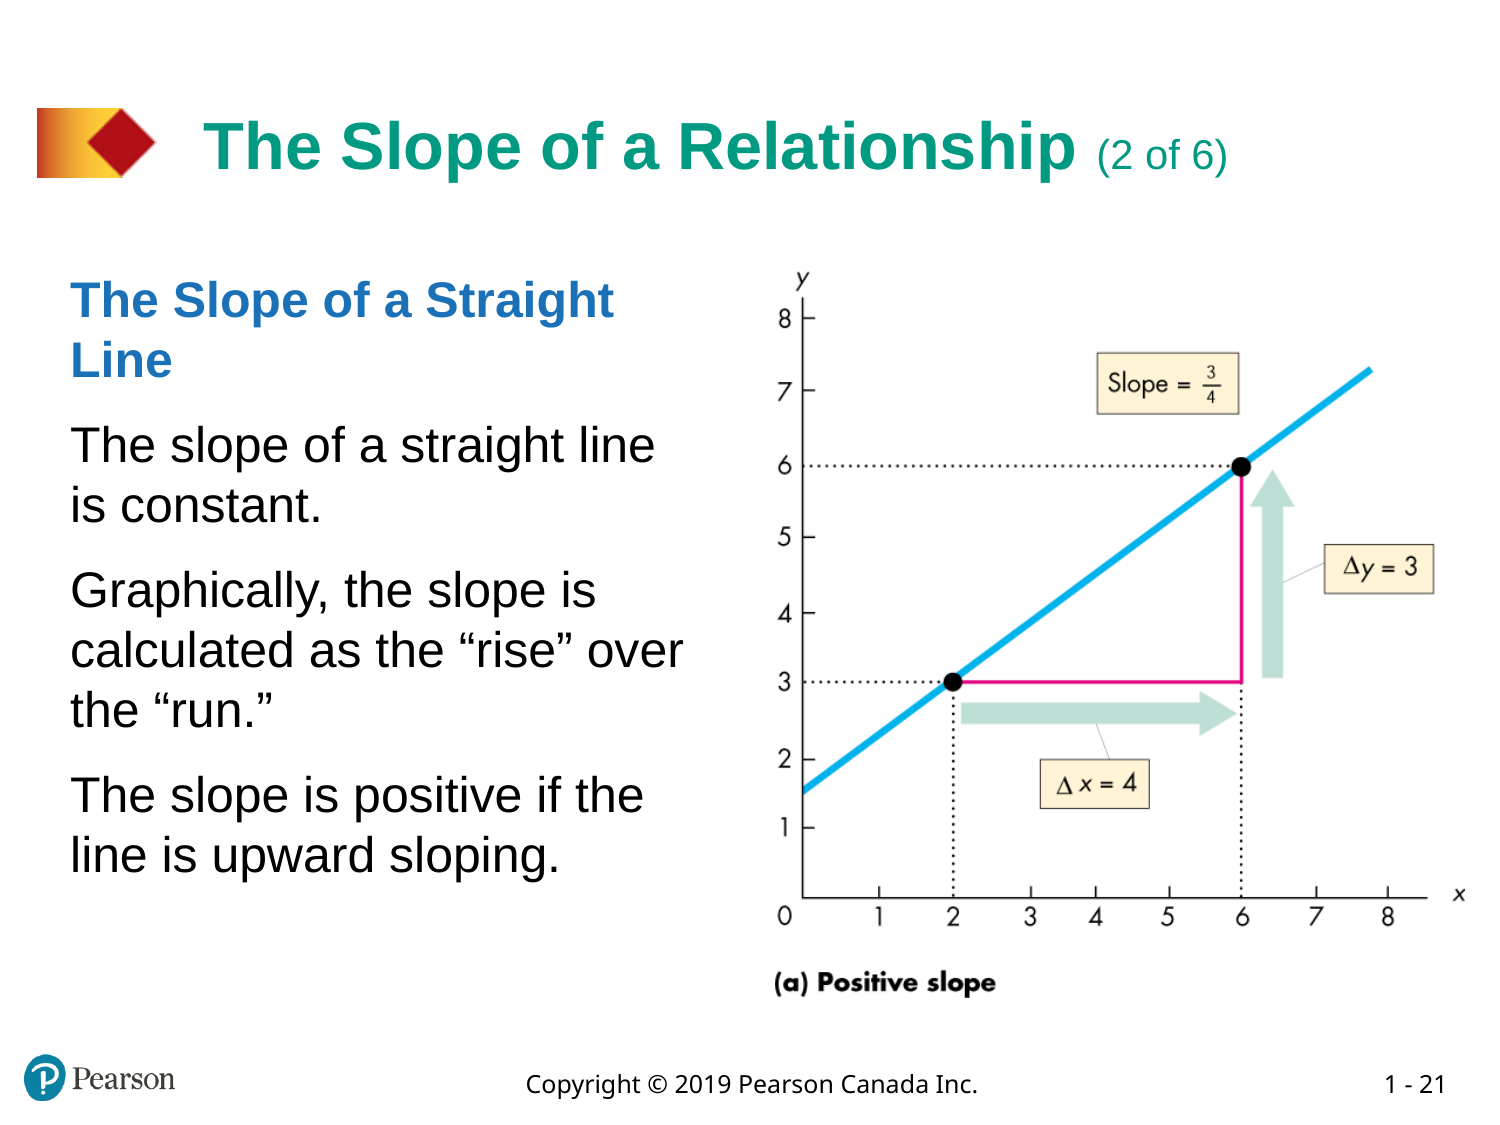

# The Slope of a Relationship (2 of 6)
The Slope of a Straight Line
The slope of a straight line is constant.
Graphically, the slope is calculated as the “rise” over the “run.”
The slope is positive if the line is upward sloping.